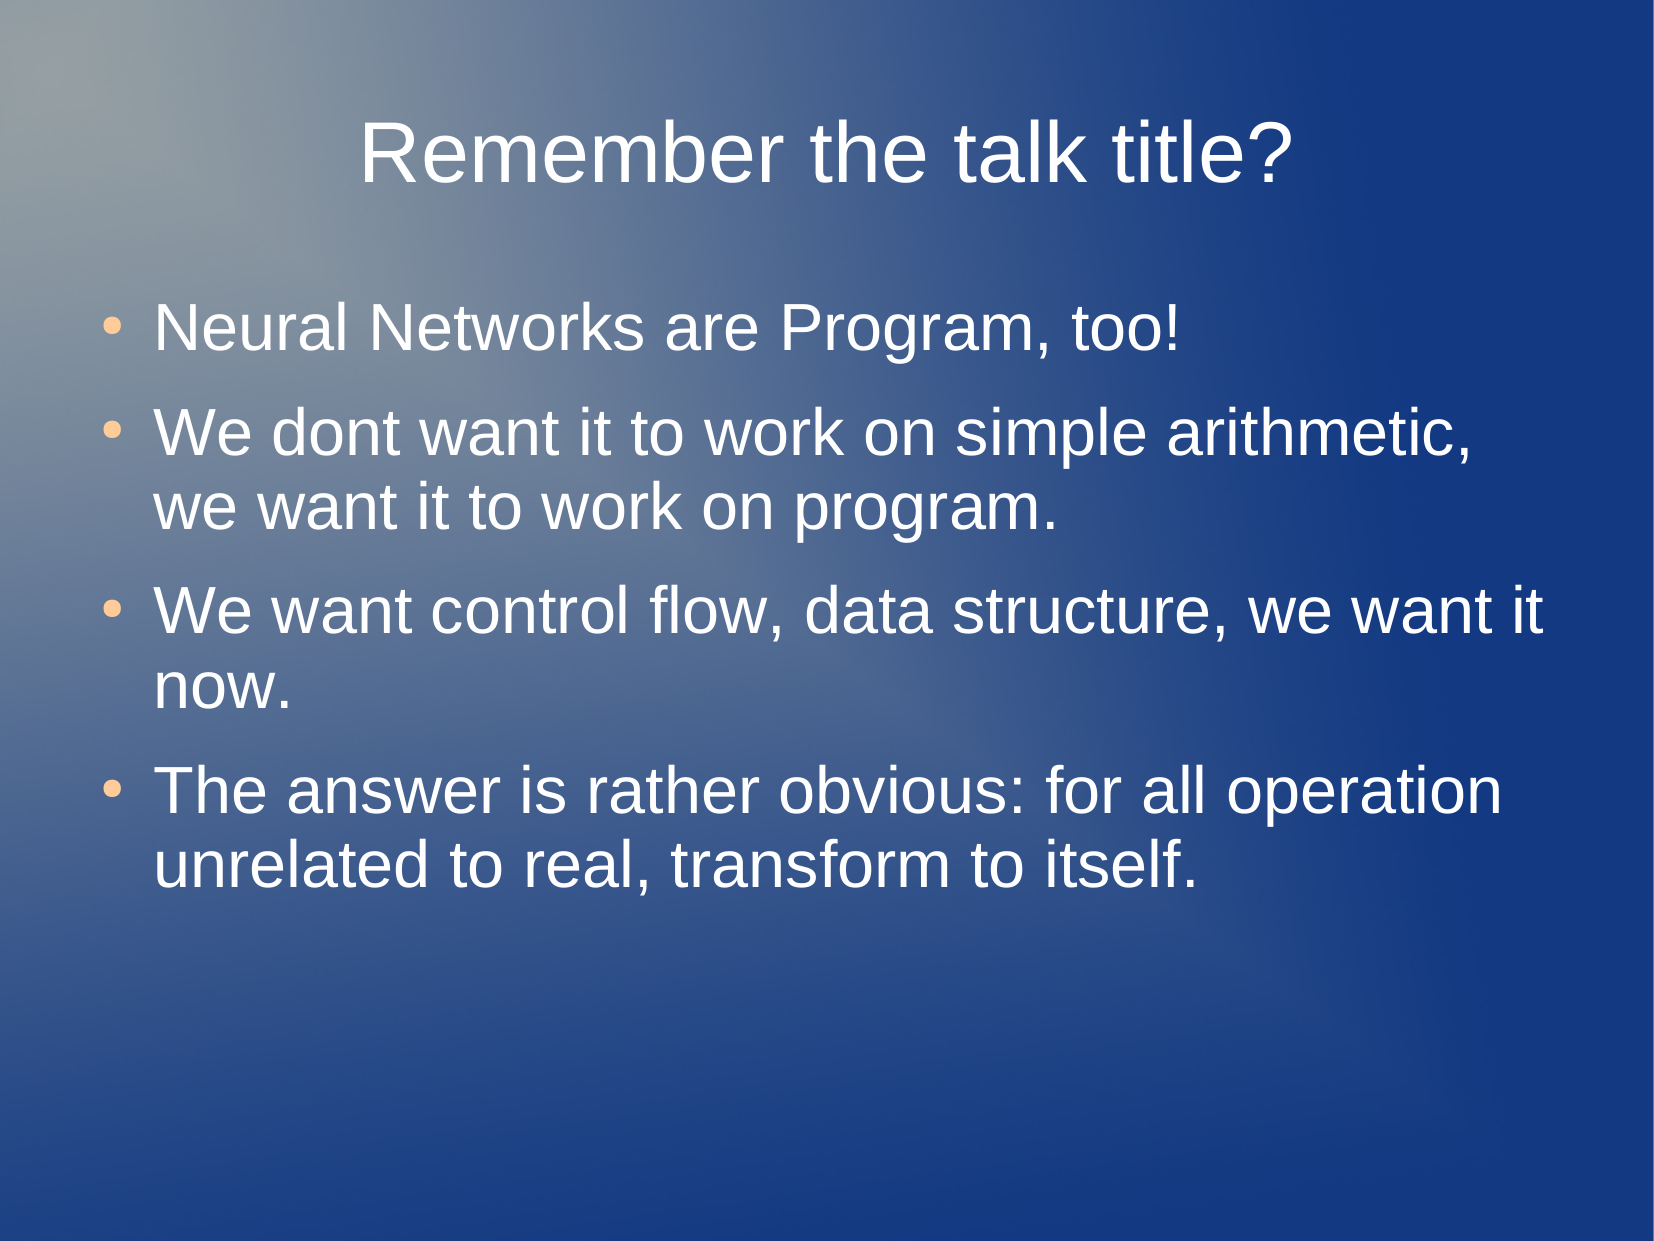

# Remember the talk title?
Neural Networks are Program, too!
We dont want it to work on simple arithmetic, we want it to work on program.
We want control flow, data structure, we want it now.
The answer is rather obvious: for all operation unrelated to real, transform to itself.